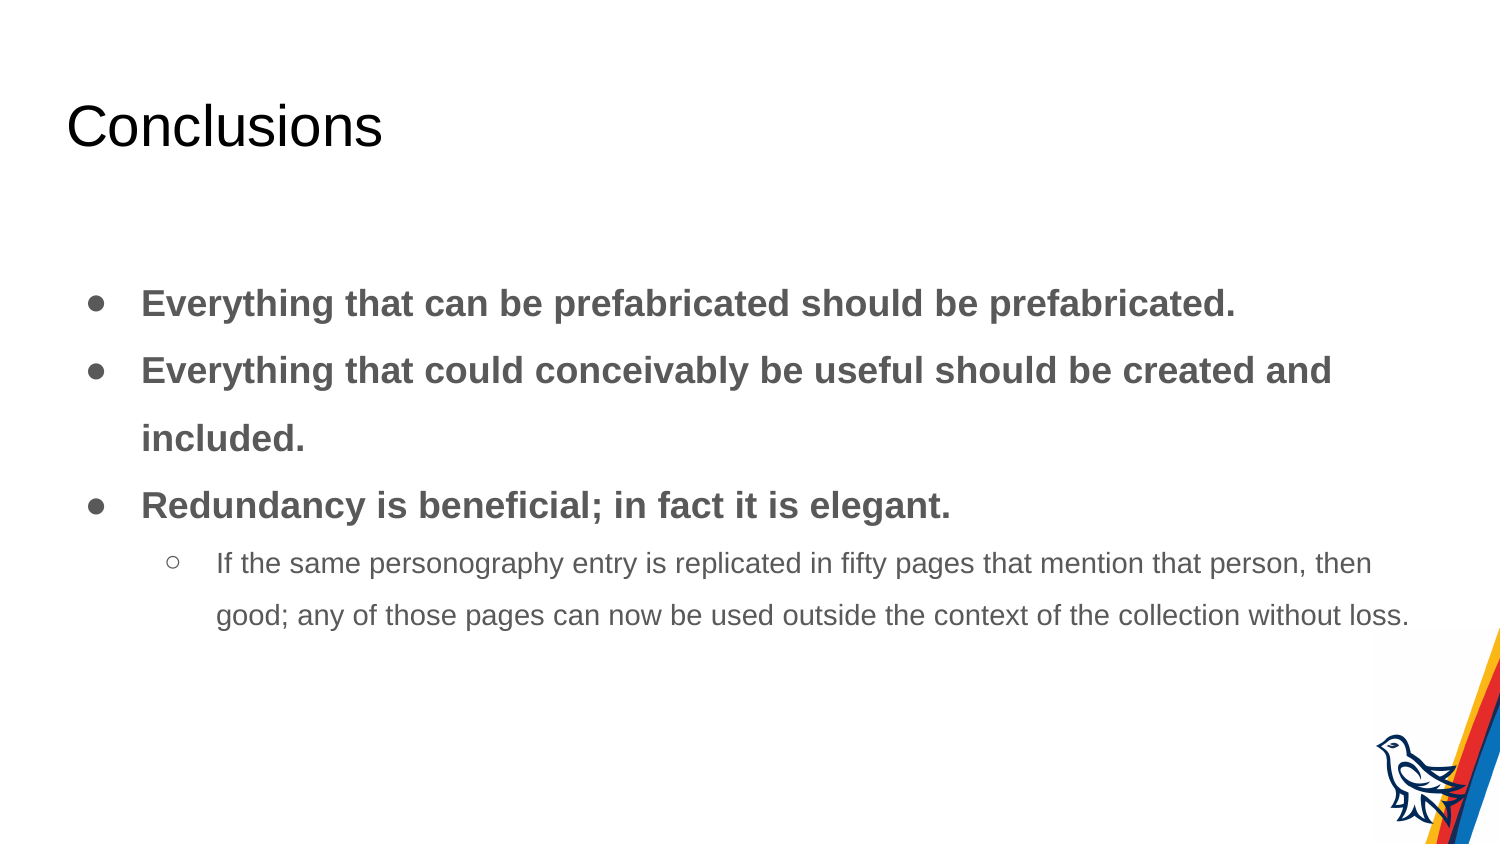

# Conclusions
Everything that can be prefabricated should be prefabricated.
Everything that could conceivably be useful should be created and included.
Redundancy is beneficial; in fact it is elegant.
If the same personography entry is replicated in fifty pages that mention that person, then good; any of those pages can now be used outside the context of the collection without loss.